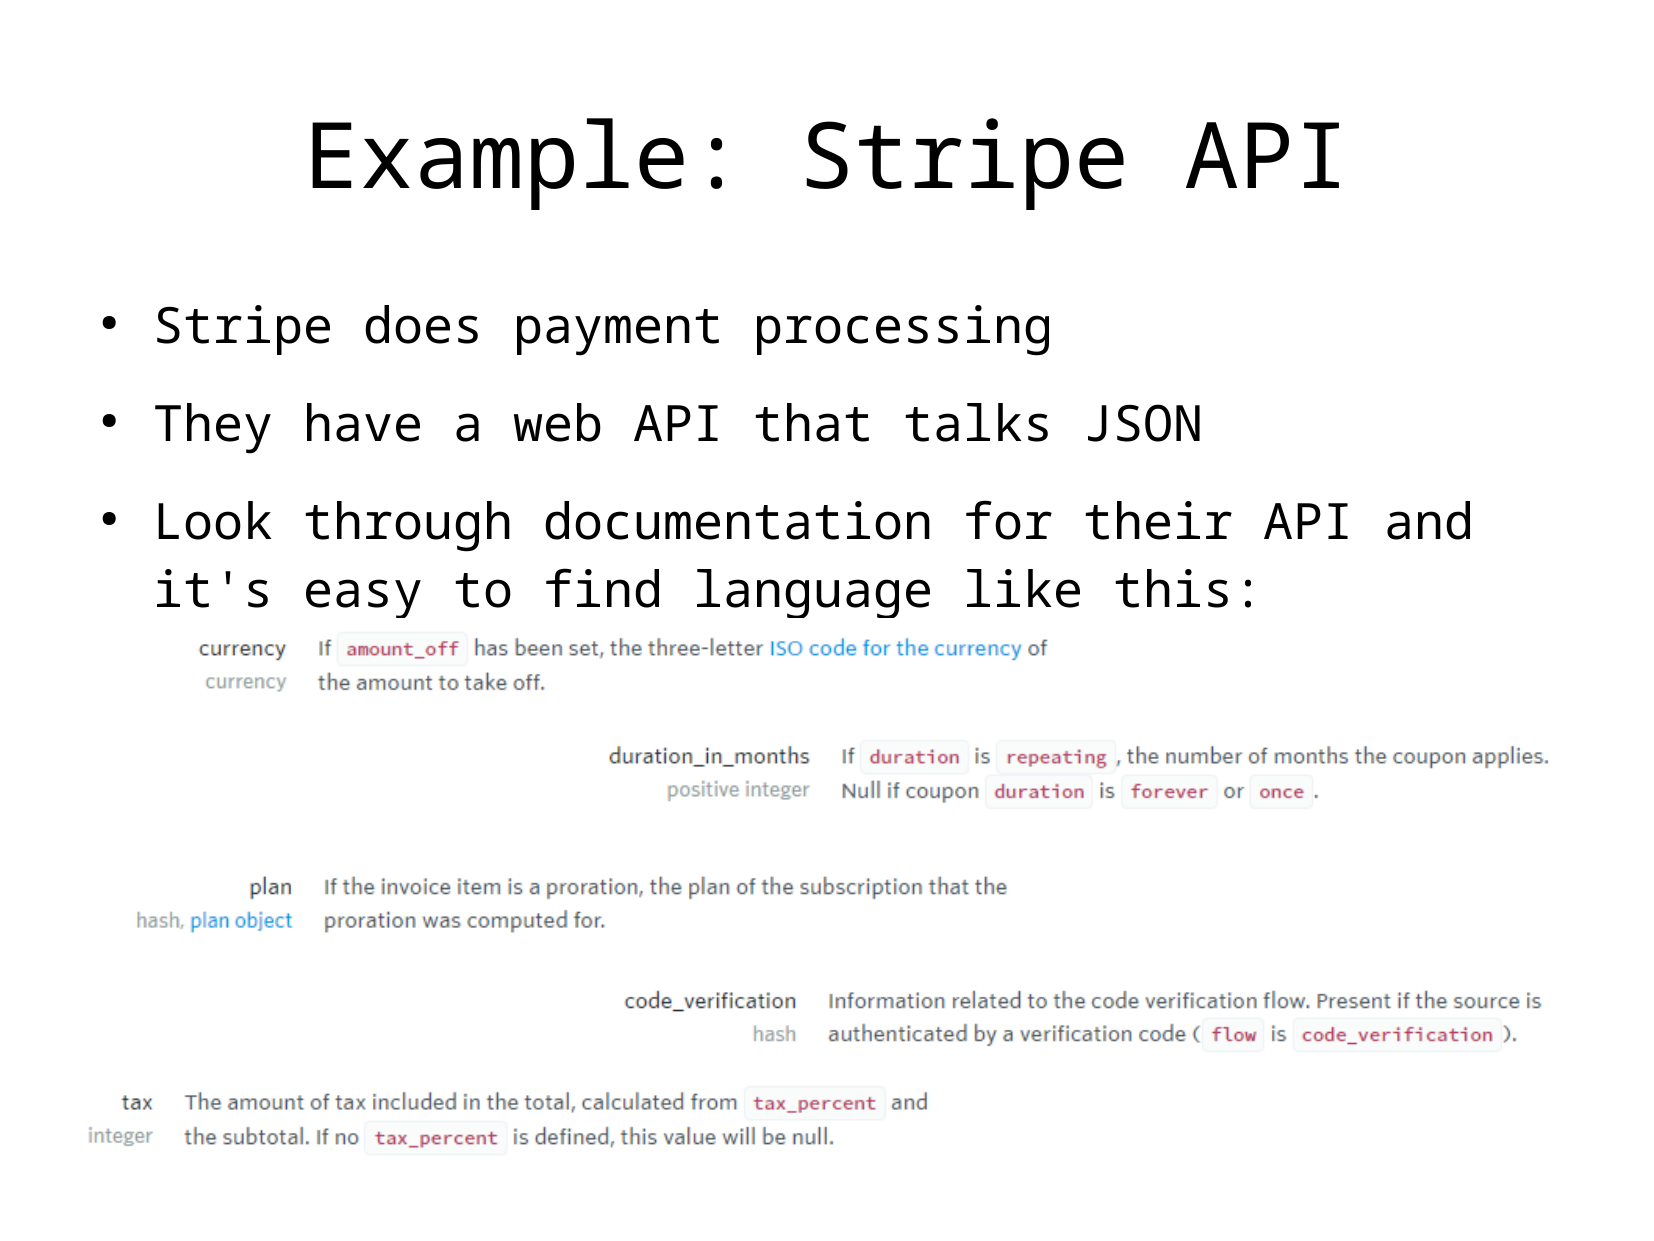

# Example: Stripe API
Stripe does payment processing
They have a web API that talks JSON
Look through documentation for their API and it's easy to find language like this: